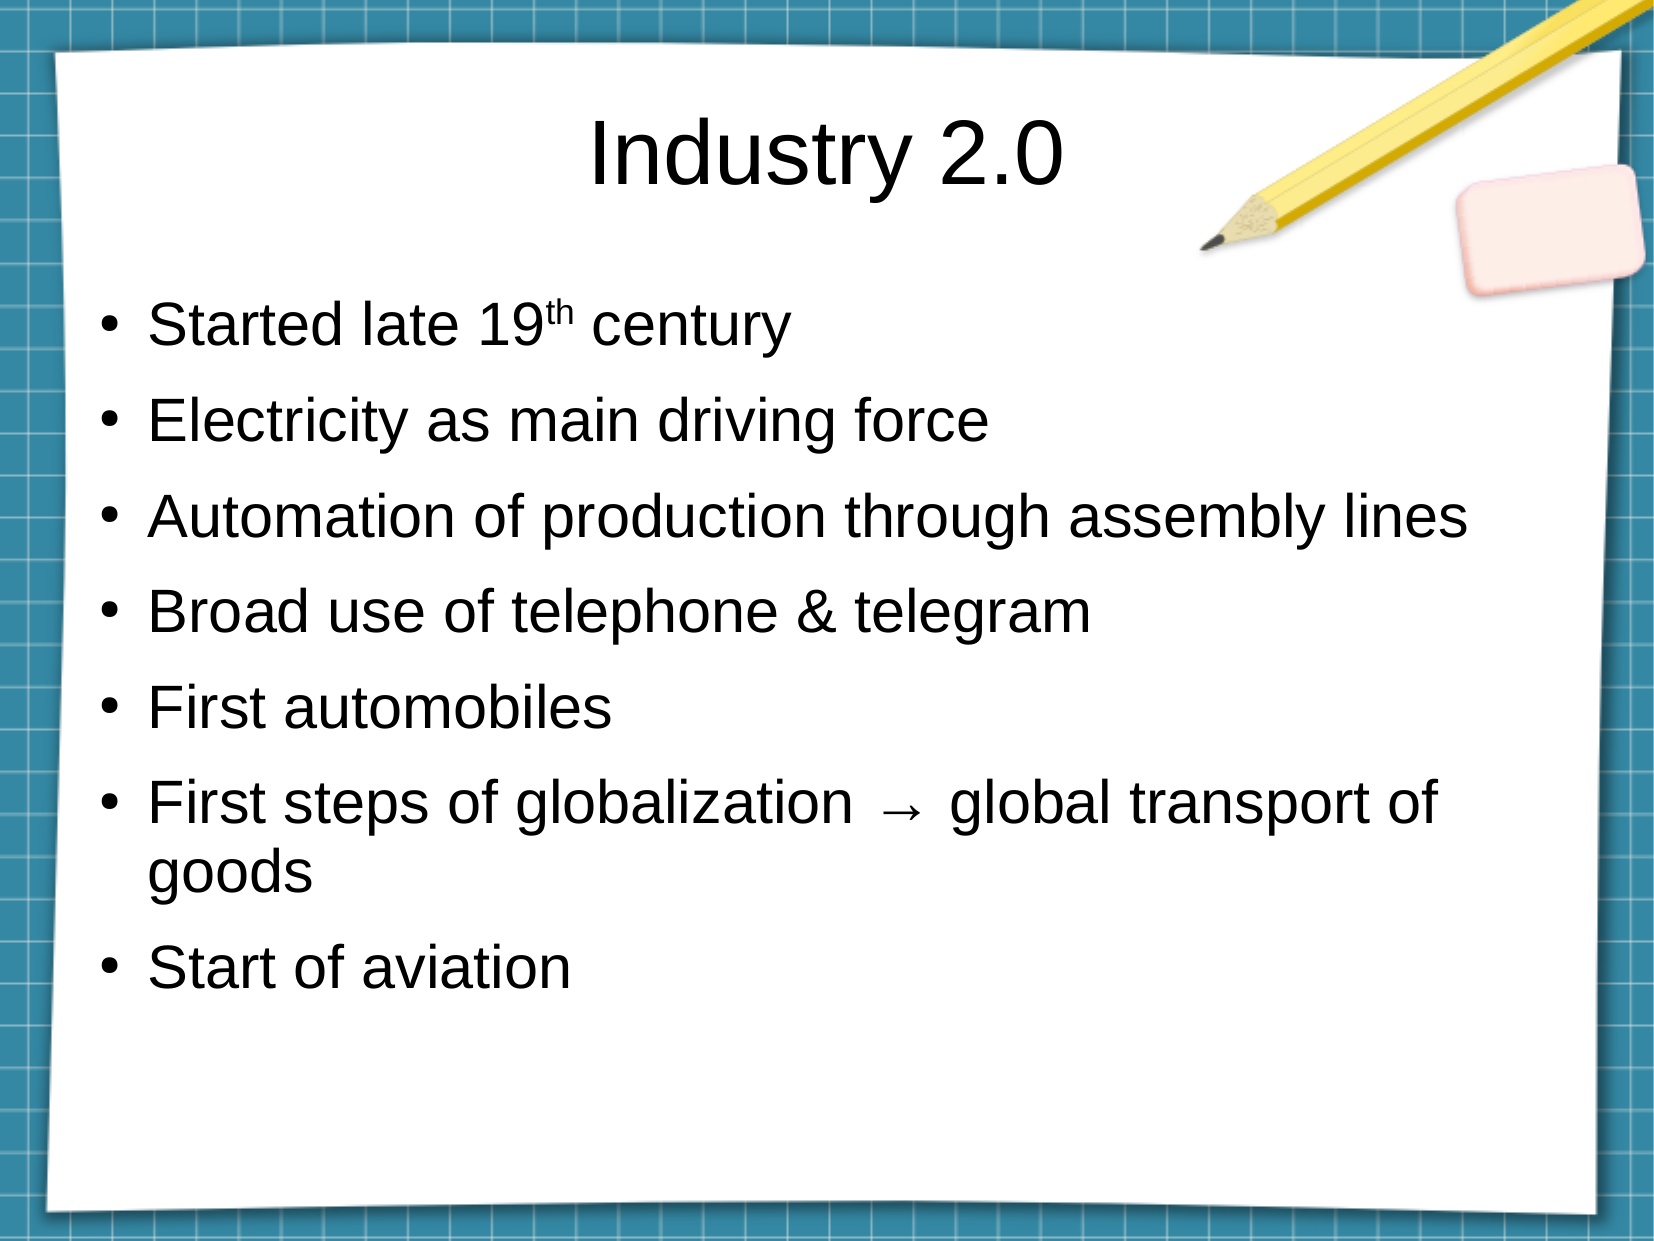

# Industry 2.0
Started late 19th century
Electricity as main driving force
Automation of production through assembly lines
Broad use of telephone & telegram
First automobiles
First steps of globalization → global transport of goods
Start of aviation